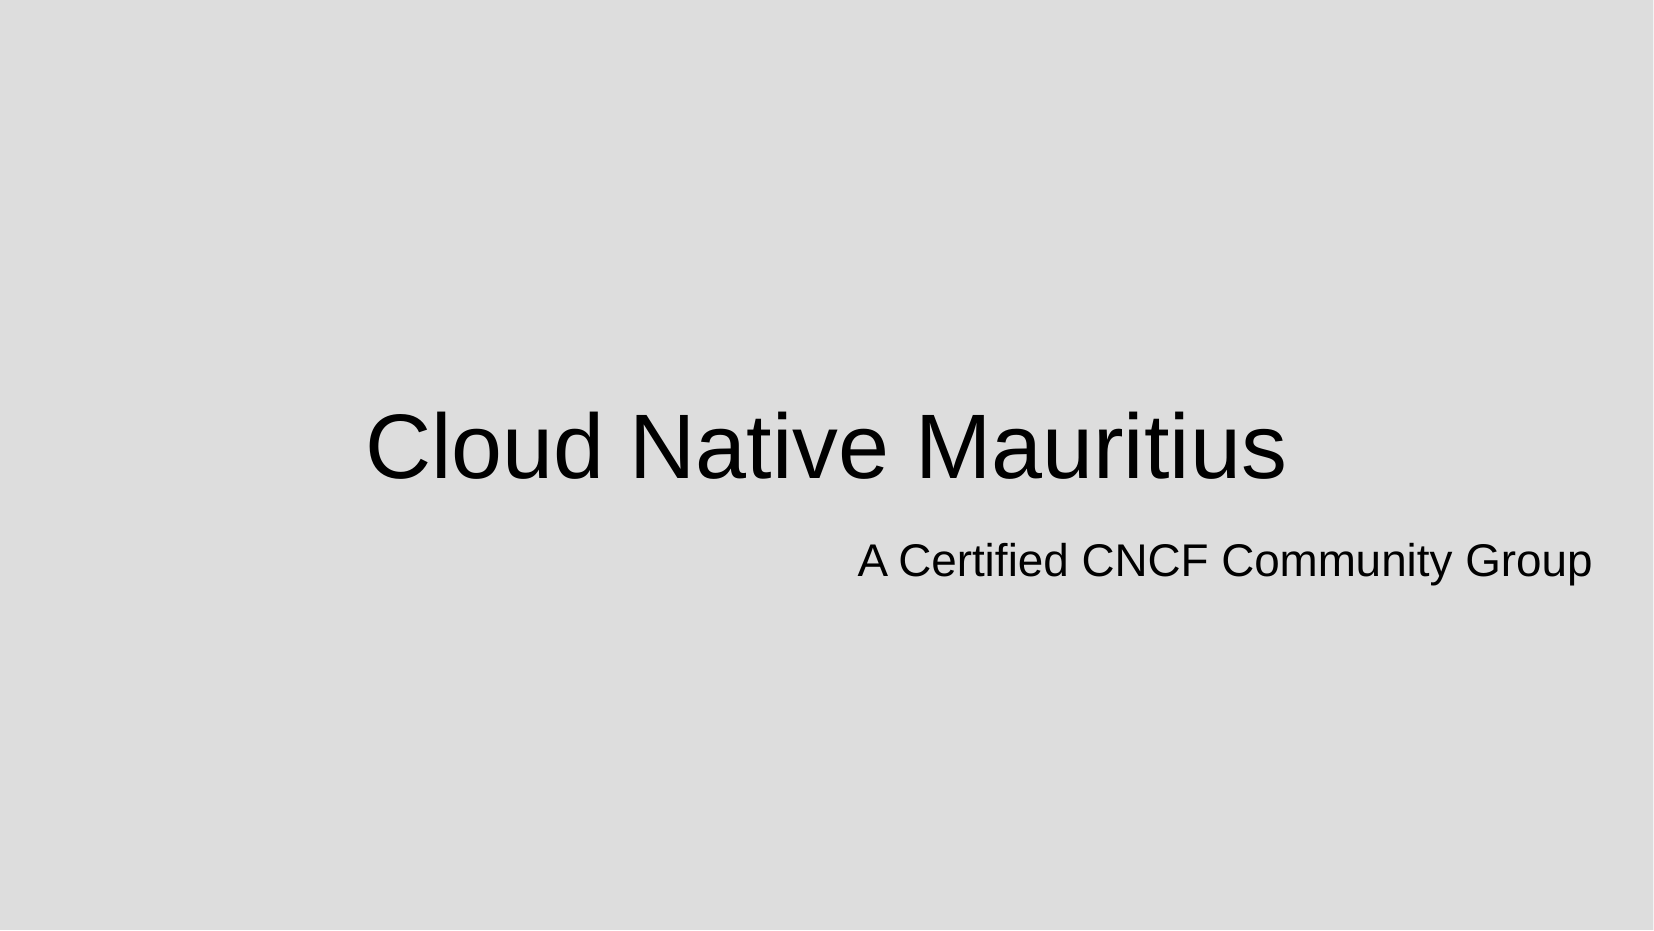

# Cloud Native Mauritius
A Certified CNCF Community Group